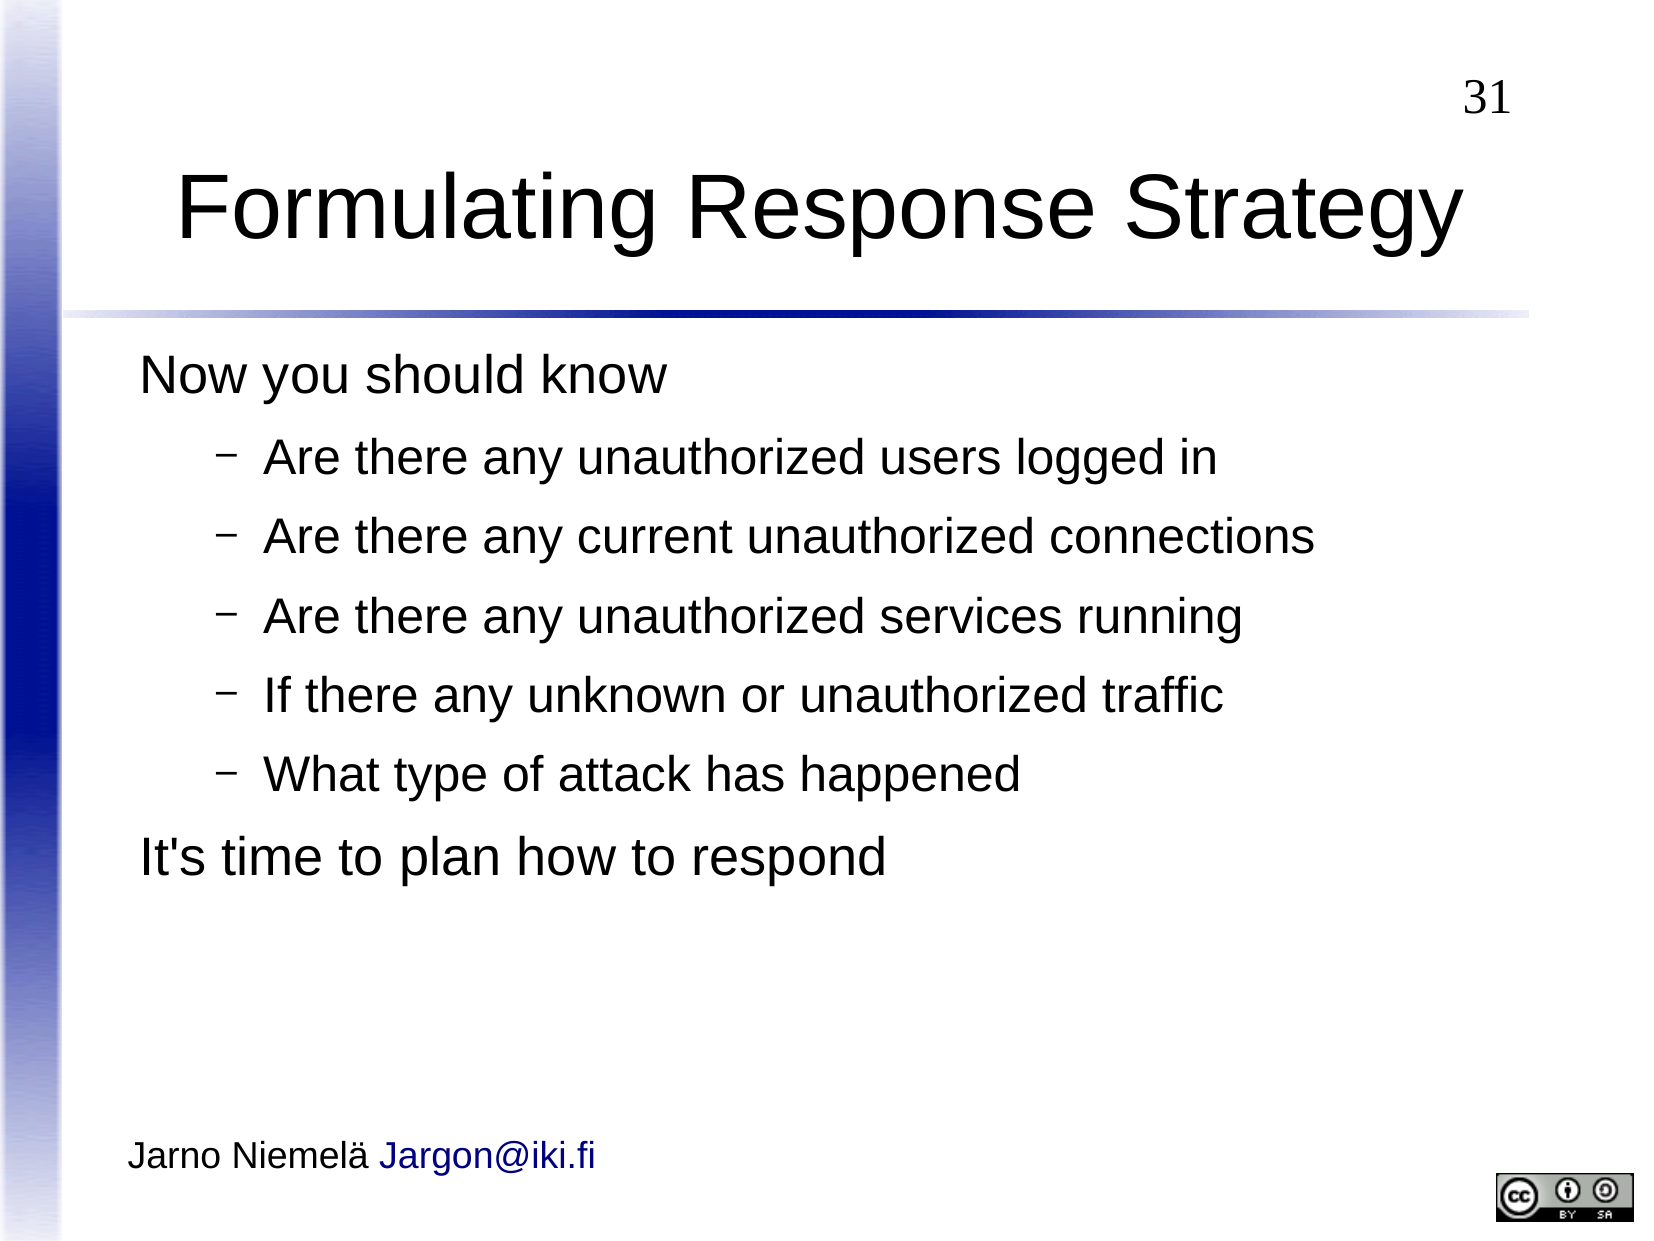

# Formulating Response Strategy
Now you should know
Are there any unauthorized users logged in
Are there any current unauthorized connections
Are there any unauthorized services running
If there any unknown or unauthorized traffic
What type of attack has happened
It's time to plan how to respond